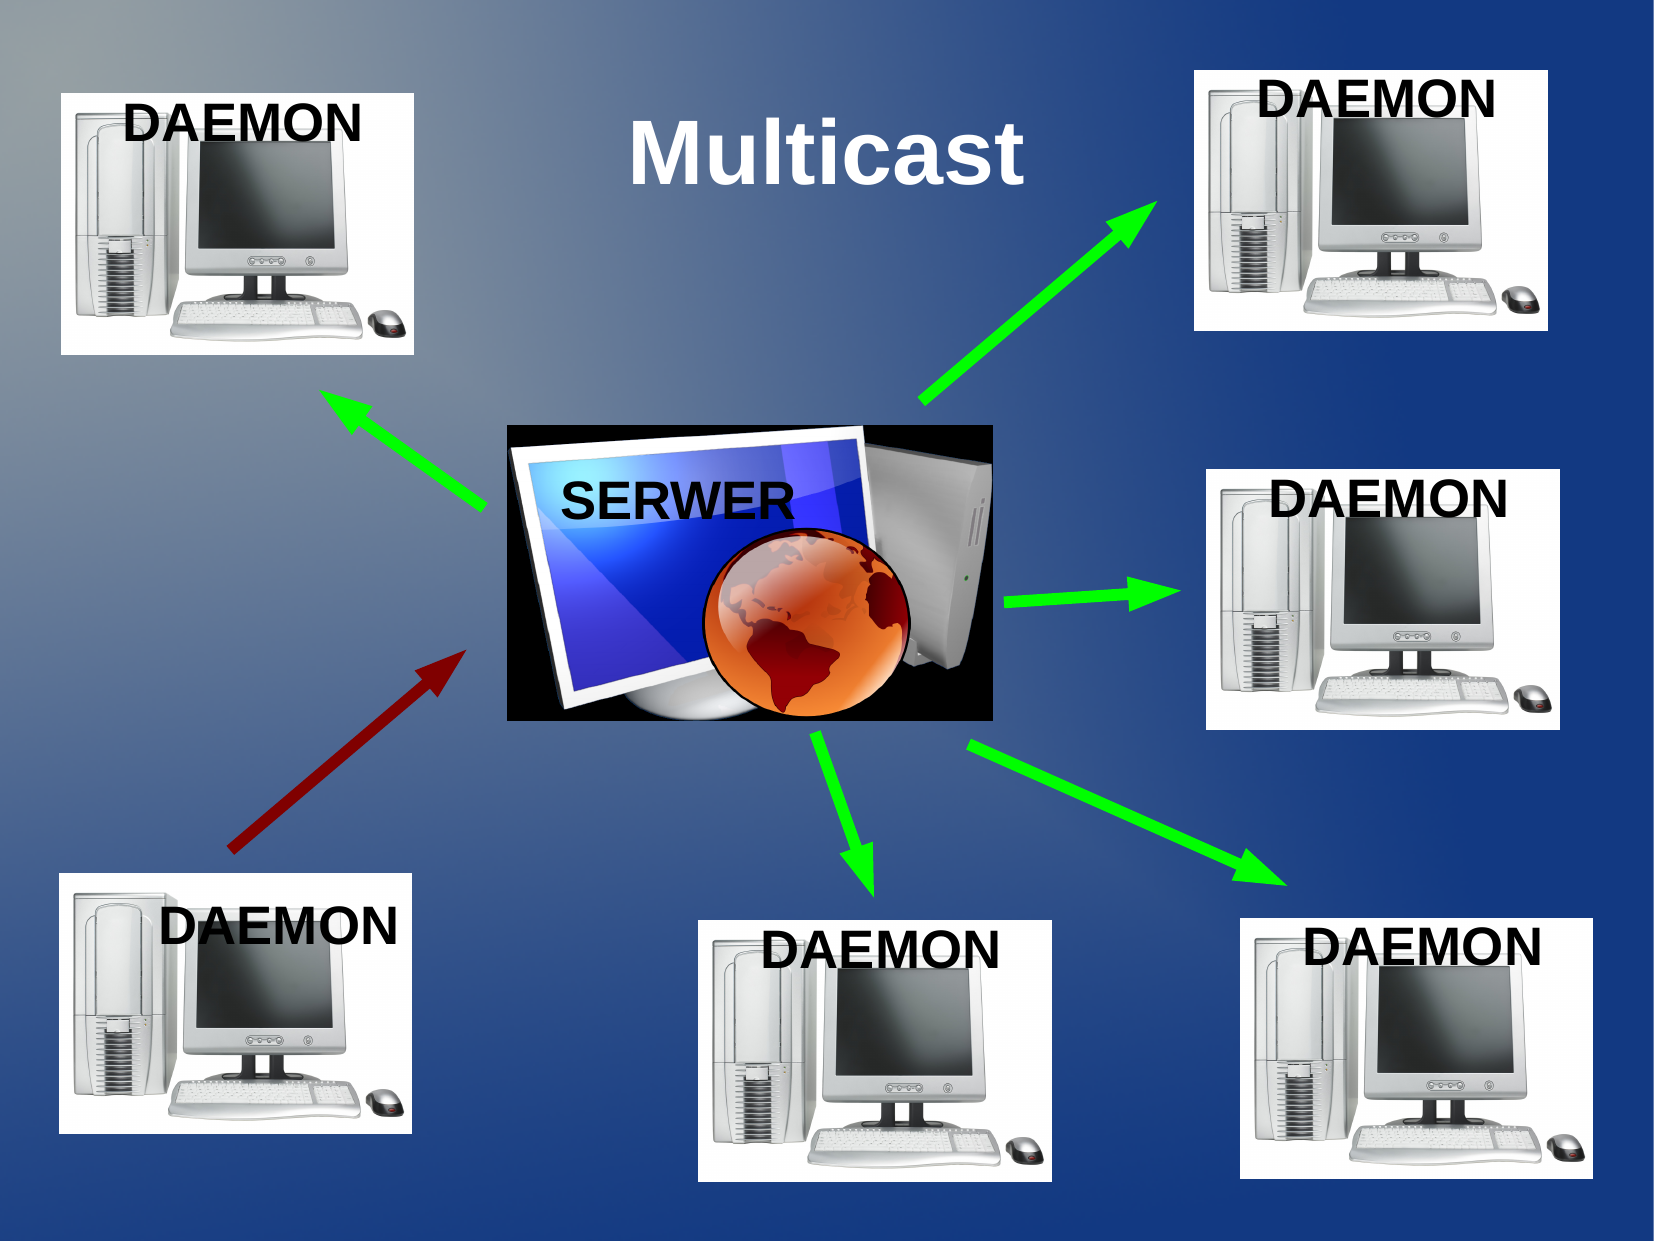

# Multicast
DAEMON
DAEMON
DAEMON
SERWER
DAEMON
DAEMON
DAEMON